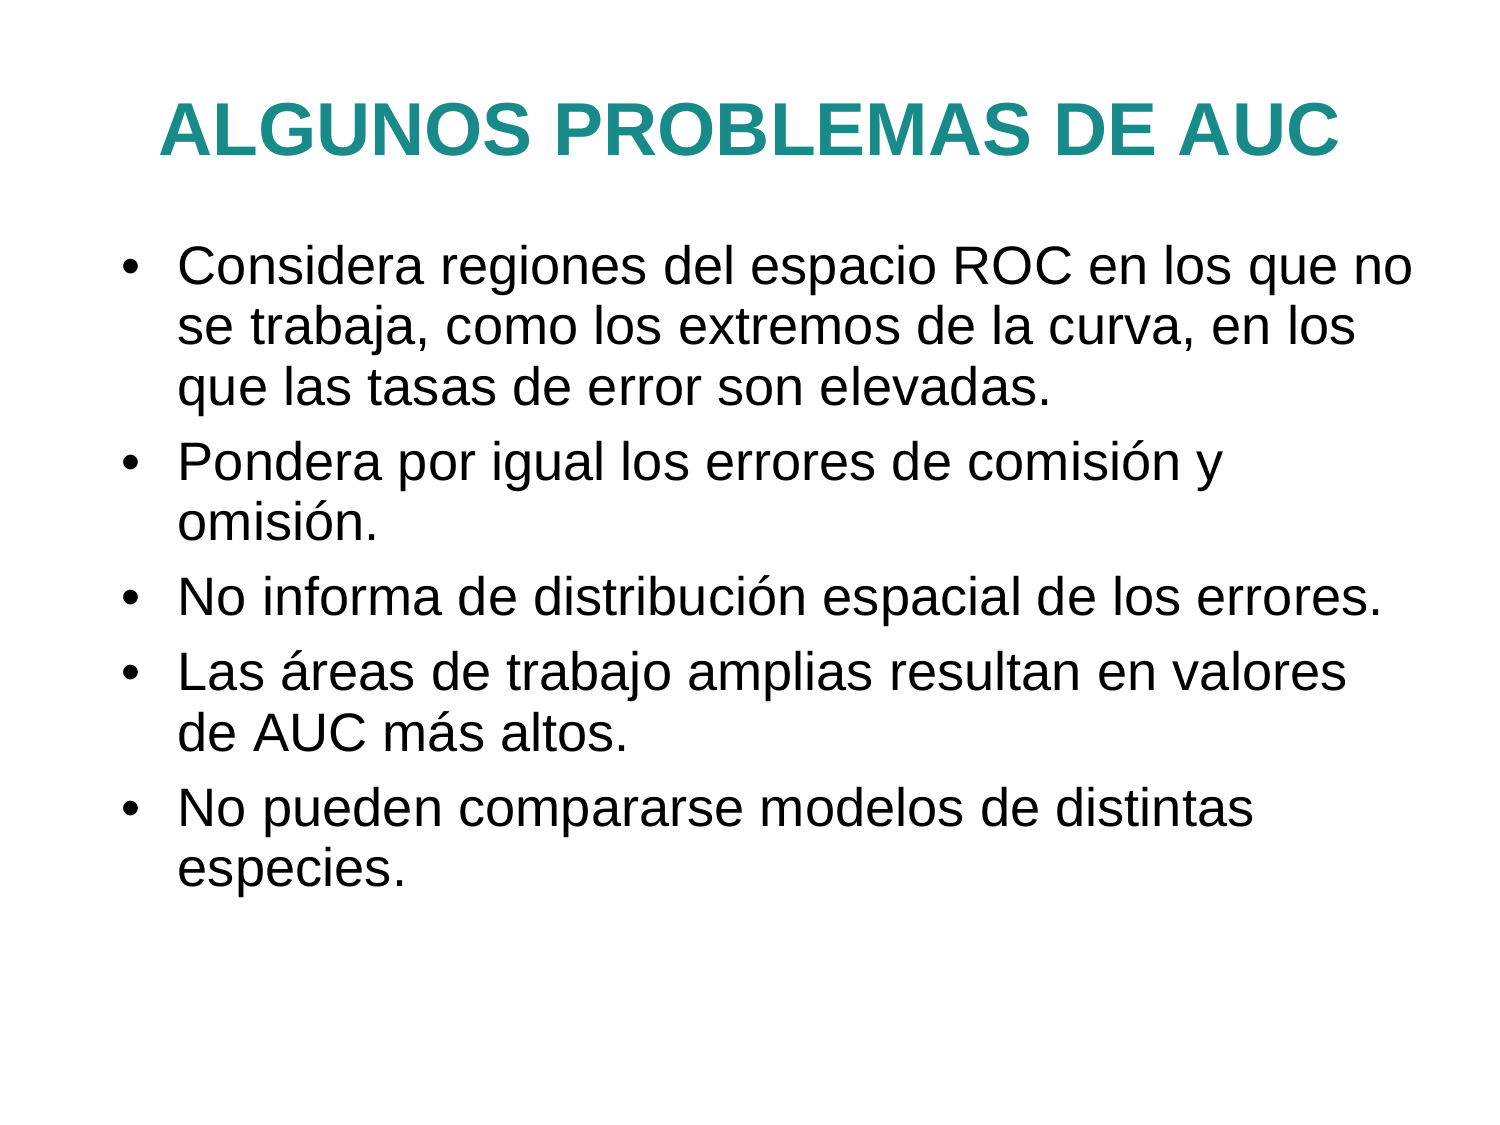

# ALGUNOS PROBLEMAS DE AUC
Considera regiones del espacio ROC en los que no se trabaja, como los extremos de la curva, en los que las tasas de error son elevadas.
Pondera por igual los errores de comisión y omisión.
No informa de distribución espacial de los errores.
Las áreas de trabajo amplias resultan en valores de AUC más altos.
No pueden compararse modelos de distintas especies.